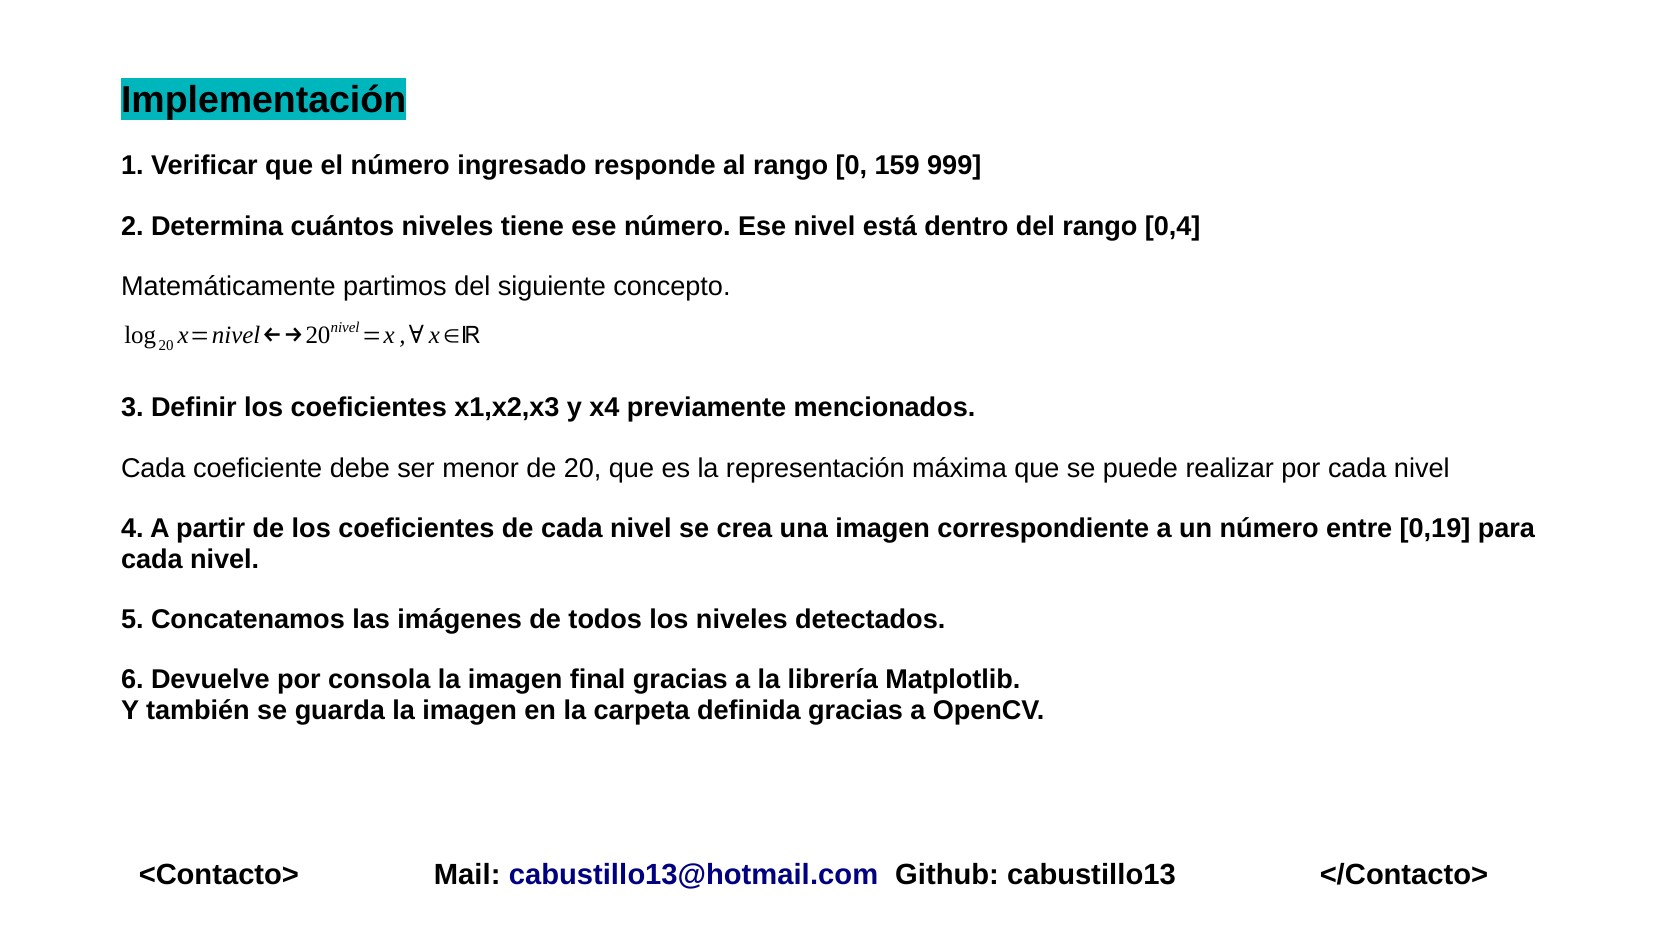

Implementación
1. Verificar que el número ingresado responde al rango [0, 159 999]
2. Determina cuántos niveles tiene ese número. Ese nivel está dentro del rango [0,4]
Matemáticamente partimos del siguiente concepto.
3. Definir los coeficientes x1,x2,x3 y x4 previamente mencionados.
Cada coeficiente debe ser menor de 20, que es la representación máxima que se puede realizar por cada nivel
4. A partir de los coeficientes de cada nivel se crea una imagen correspondiente a un número entre [0,19] para cada nivel.
5. Concatenamos las imágenes de todos los niveles detectados.
6. Devuelve por consola la imagen final gracias a la librería Matplotlib.
Y también se guarda la imagen en la carpeta definida gracias a OpenCV.
<Contacto>		Mail: cabustillo13@hotmail.com Github: cabustillo13		</Contacto>